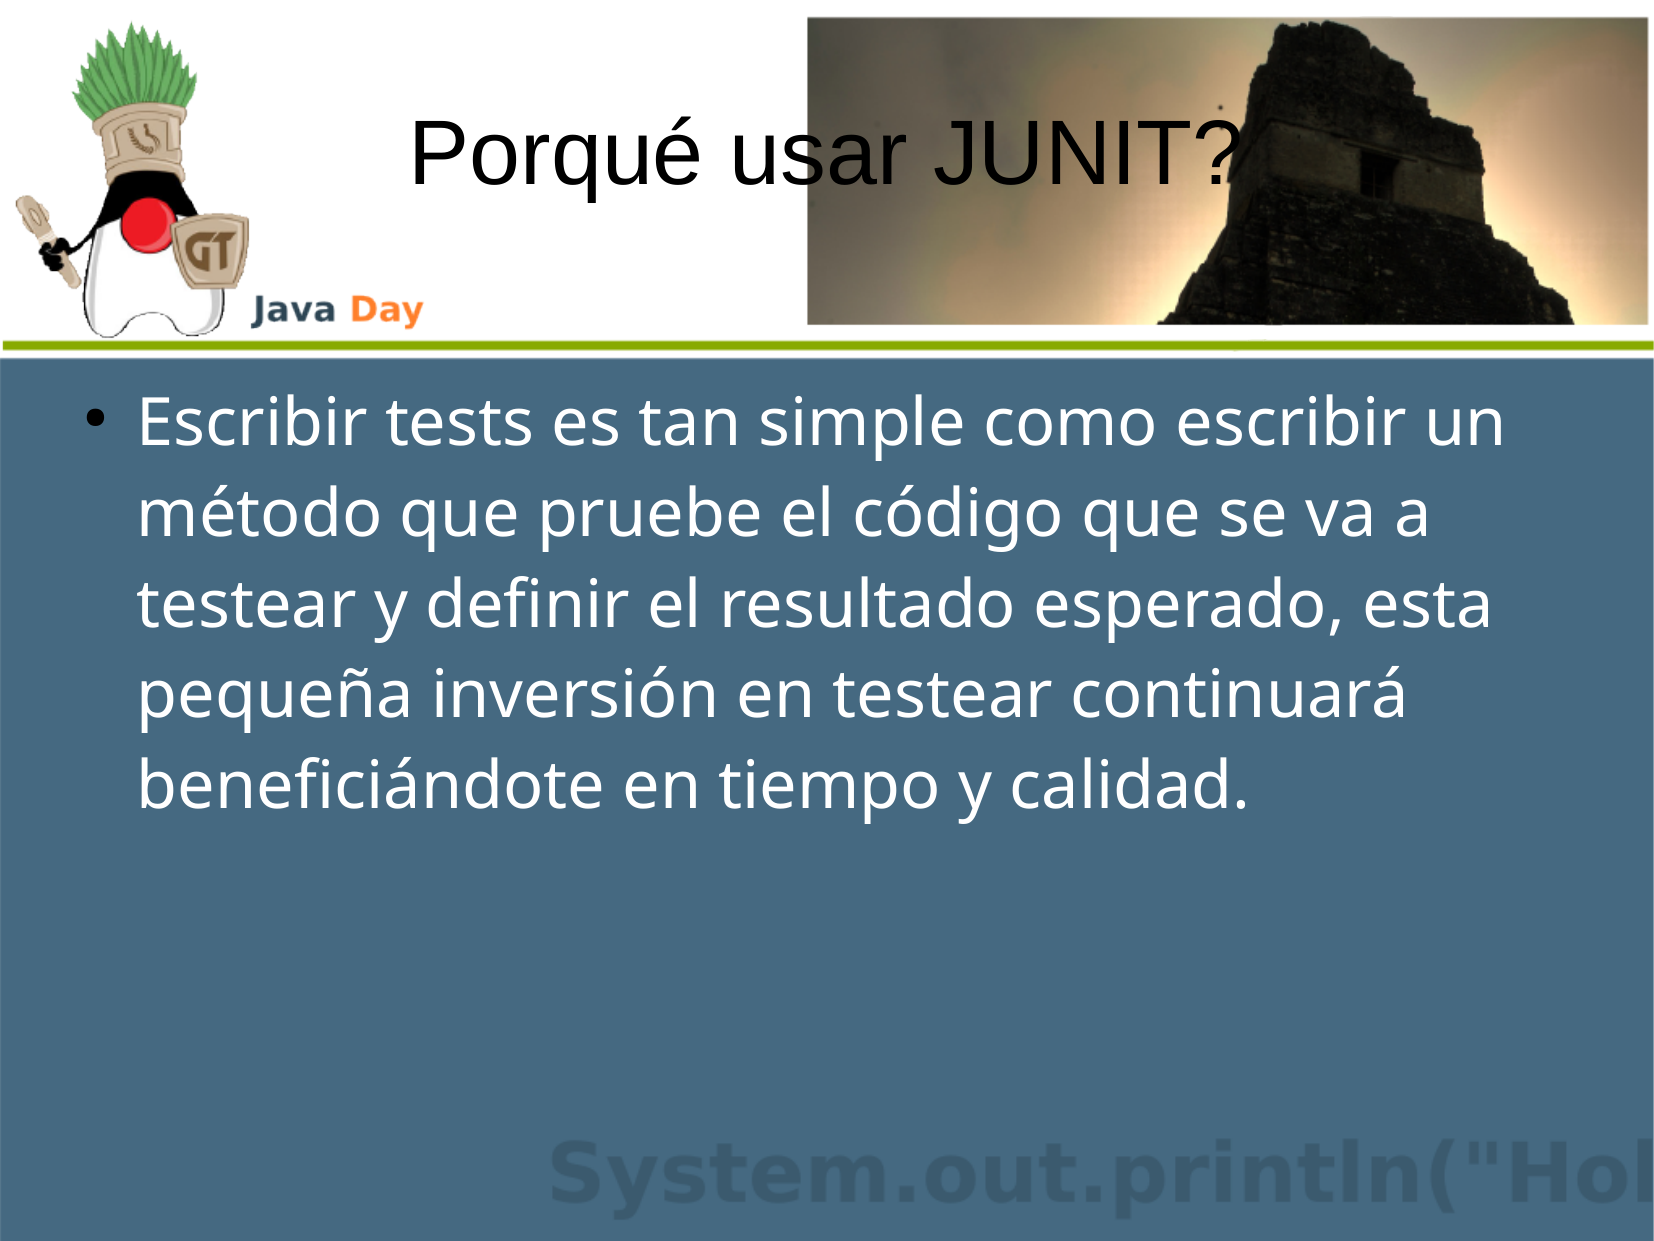

# Porqué usar JUNIT?
Escribir tests es tan simple como escribir un método que pruebe el código que se va a testear y definir el resultado esperado, esta pequeña inversión en testear continuará beneficiándote en tiempo y calidad.